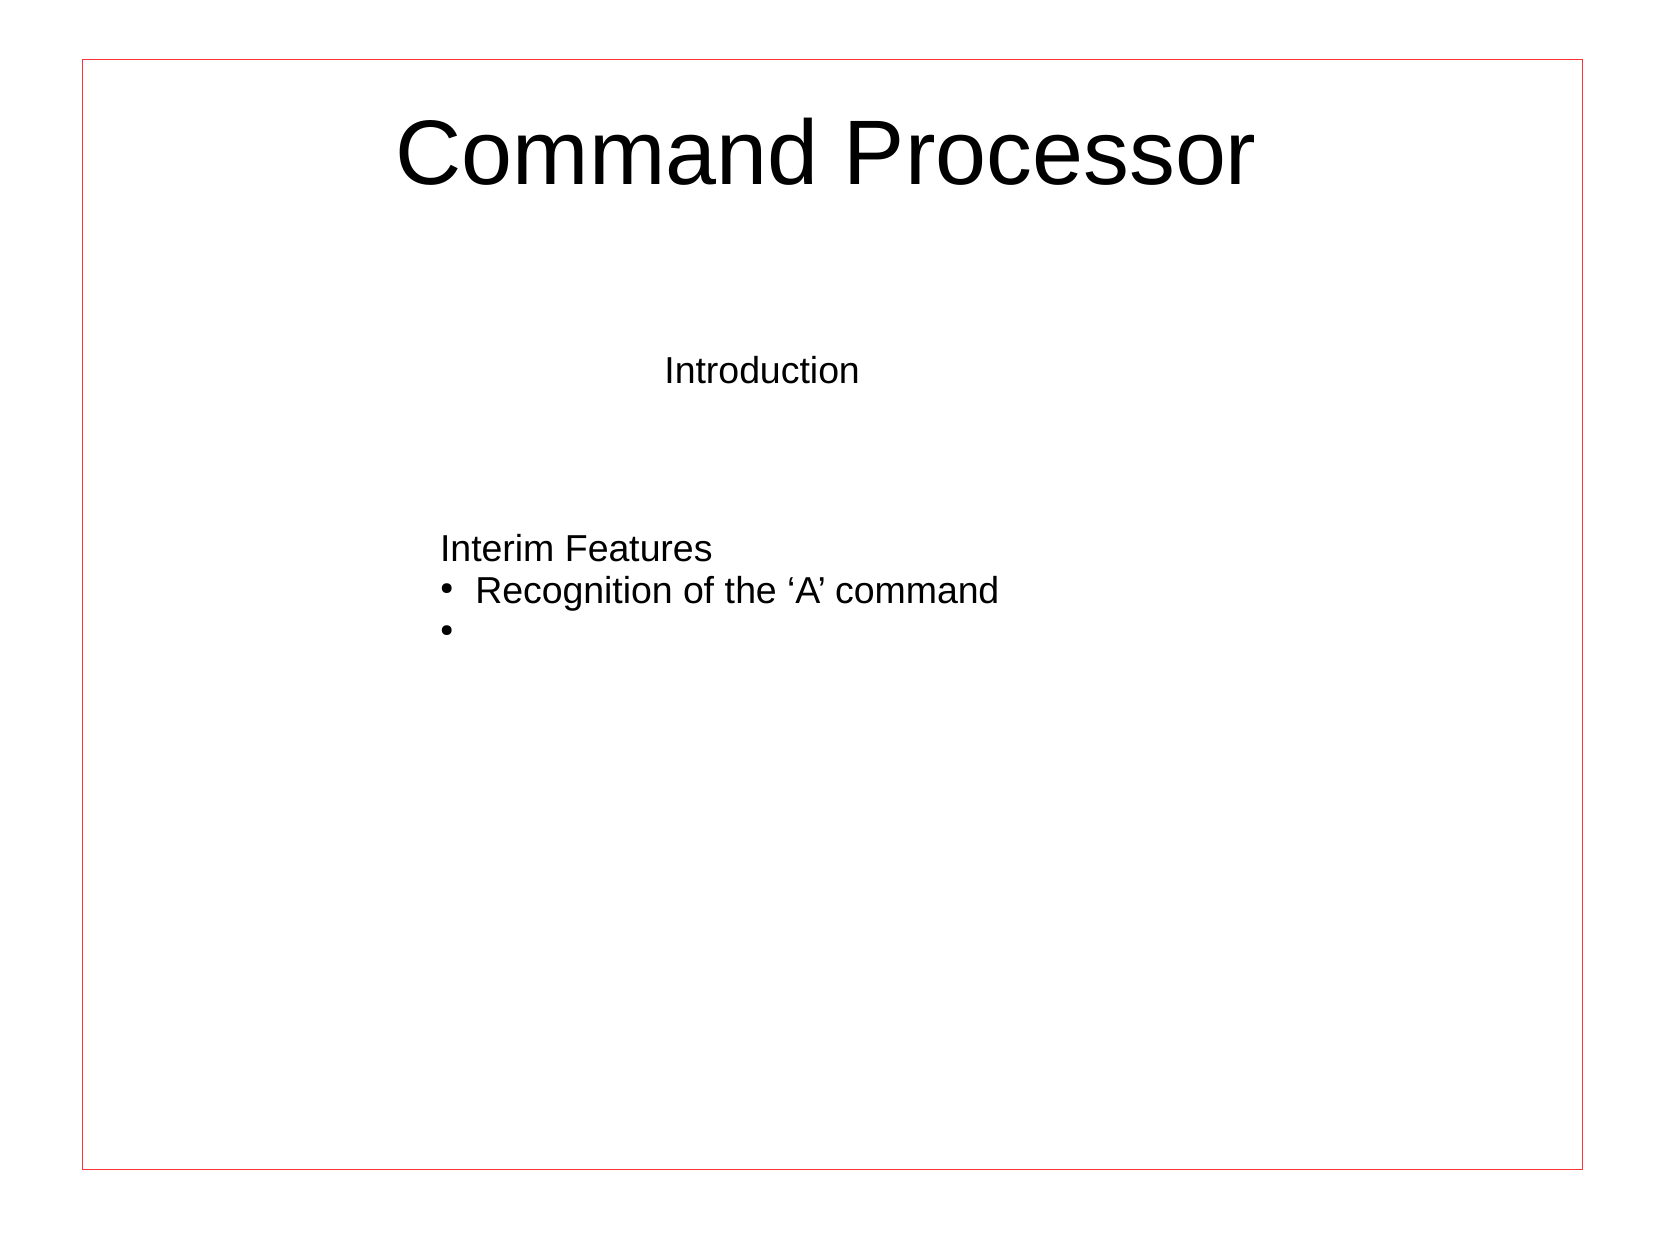

# Command Processor
Introduction
Interim Features
Recognition of the ‘A’ command